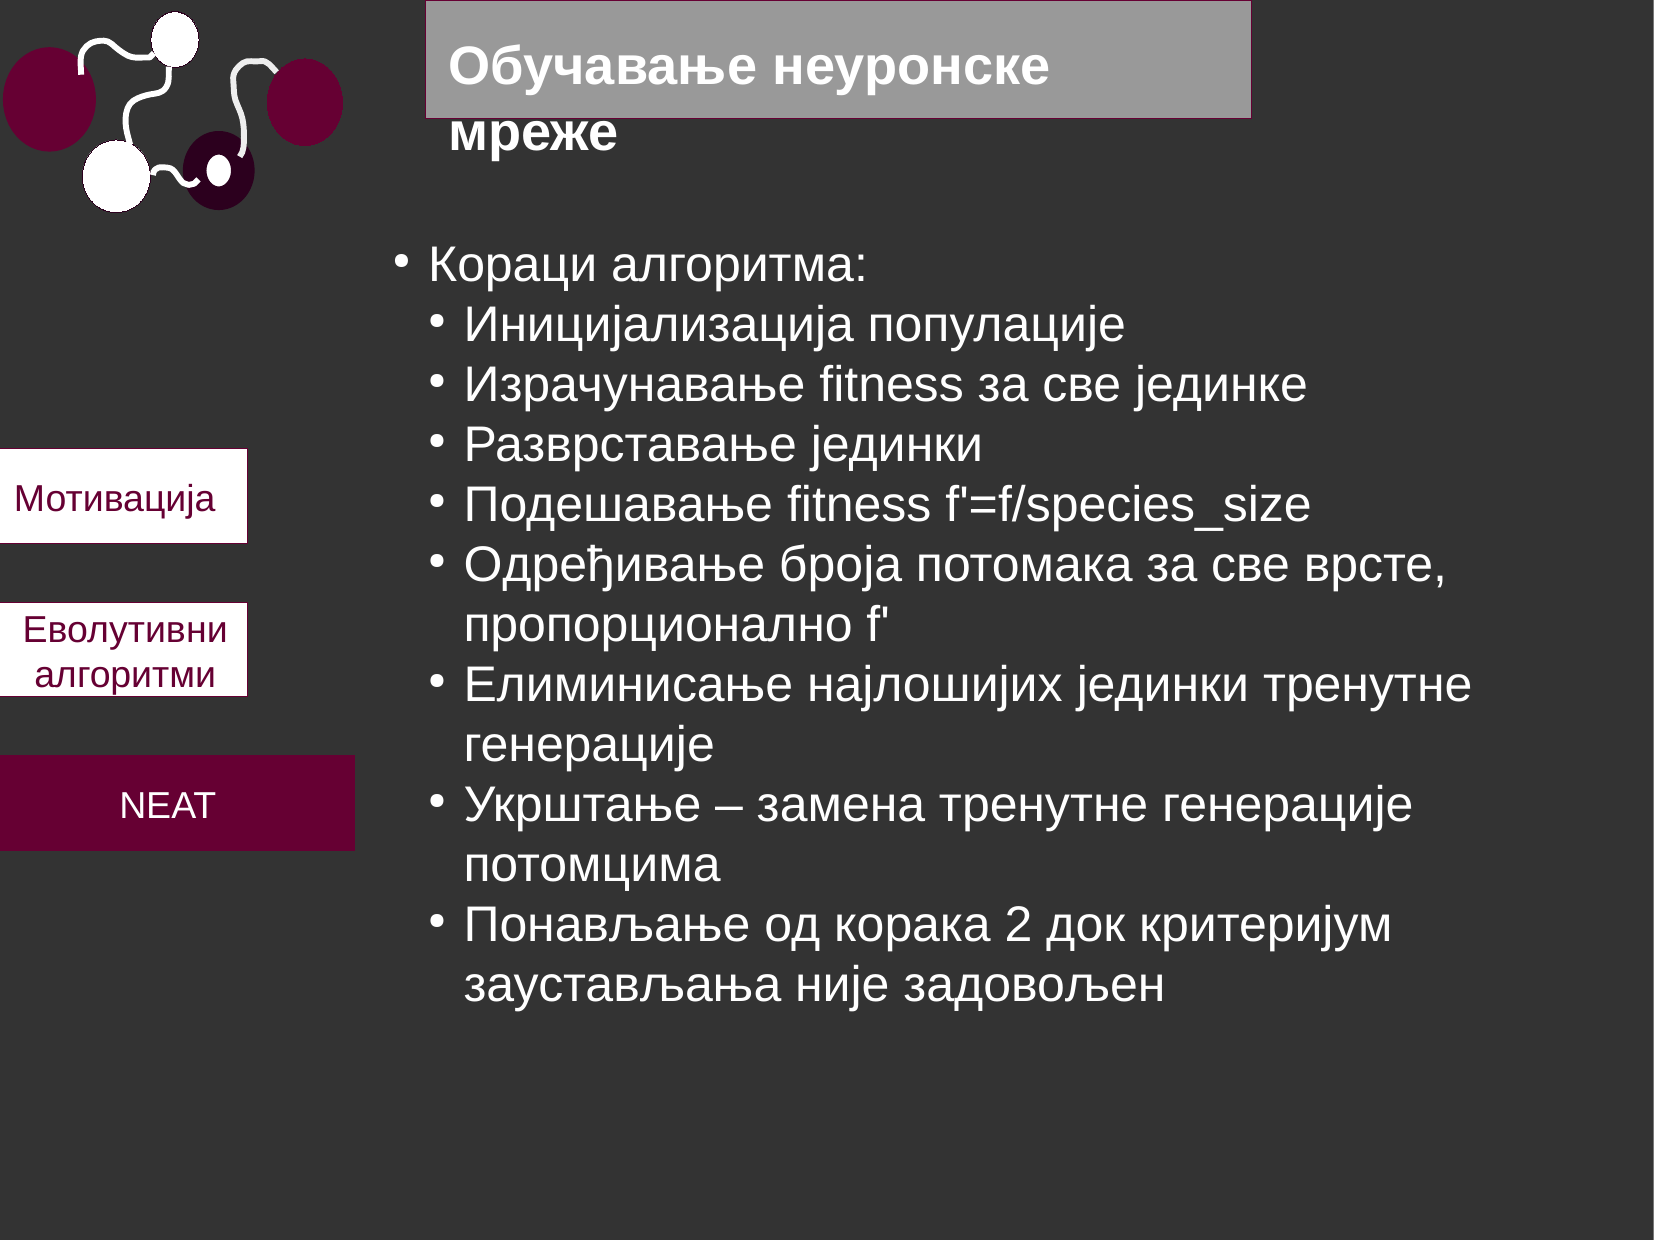

Обучавање неуронске мреже
Кораци алгоритма:
Иницијализација популације
Израчунавање fitness за све јединке
Разврставање јединки
Подешавање fitness f'=f/species_size
Oдређивање броја потомака за све врсте, пропорционално f'
Елиминисање најлошијих јединки тренутне генерације
Укрштање – замена тренутне генерације потомцима
Понављање од корака 2 док критеријум заустављања није задовољен
 Мотивација
	Еволутивни
 	алгоритми
 NEAT